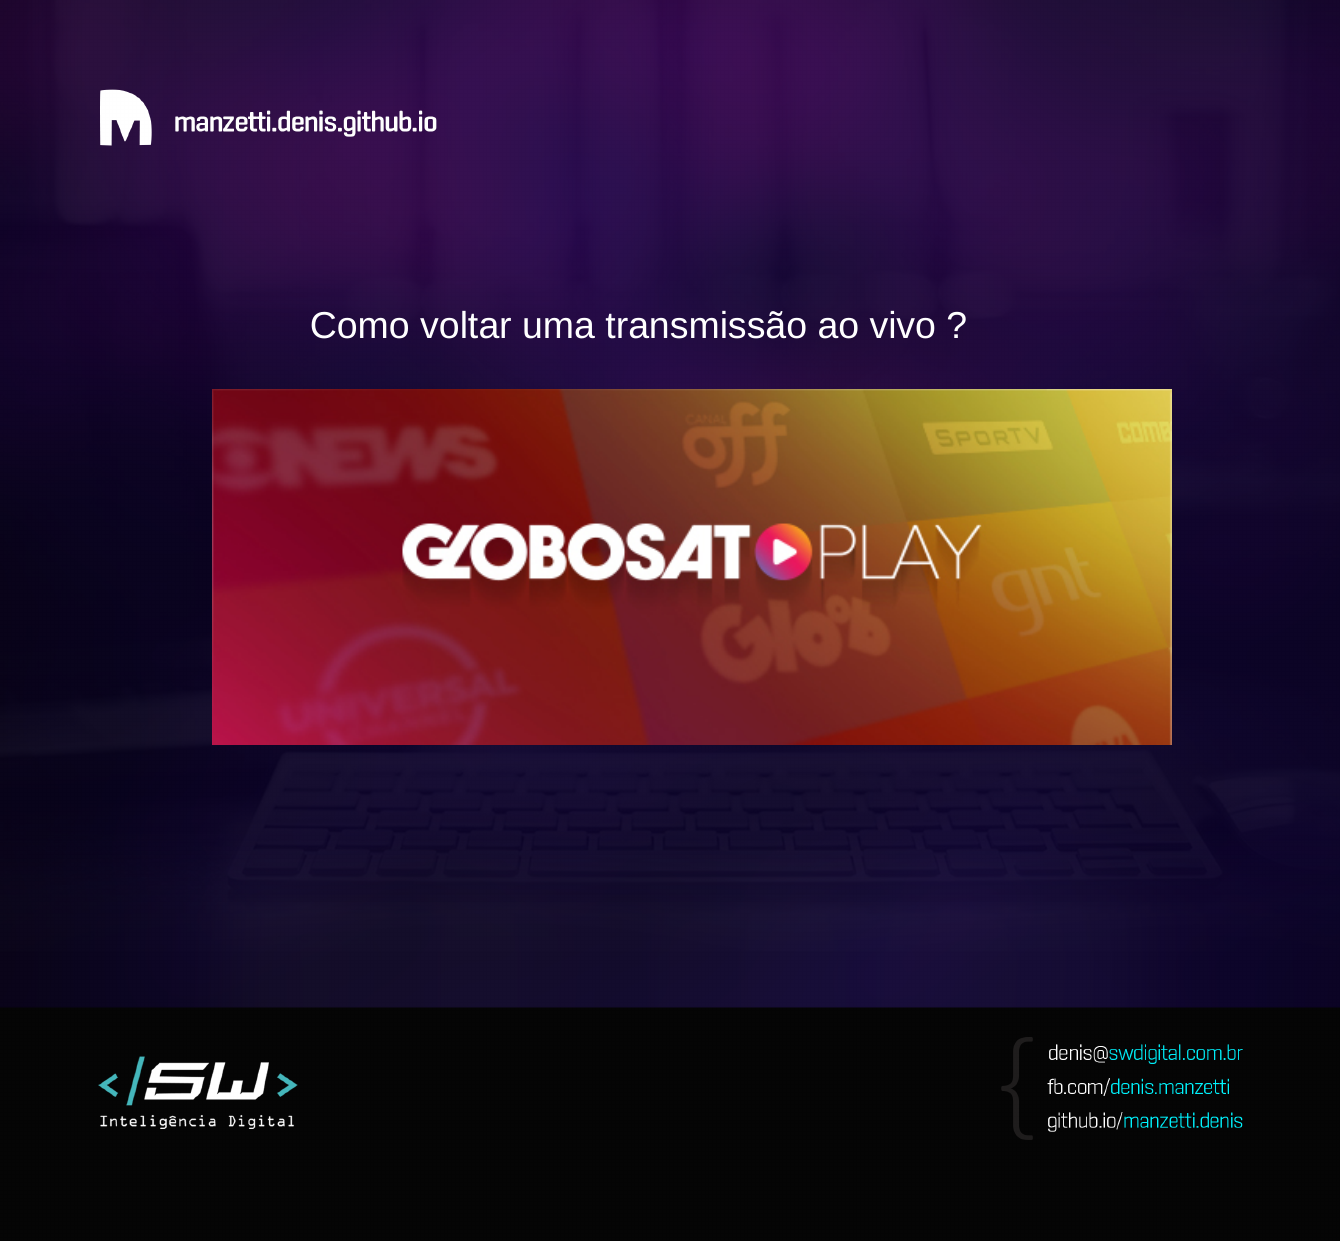

Como voltar uma transmissão ao vivo ?